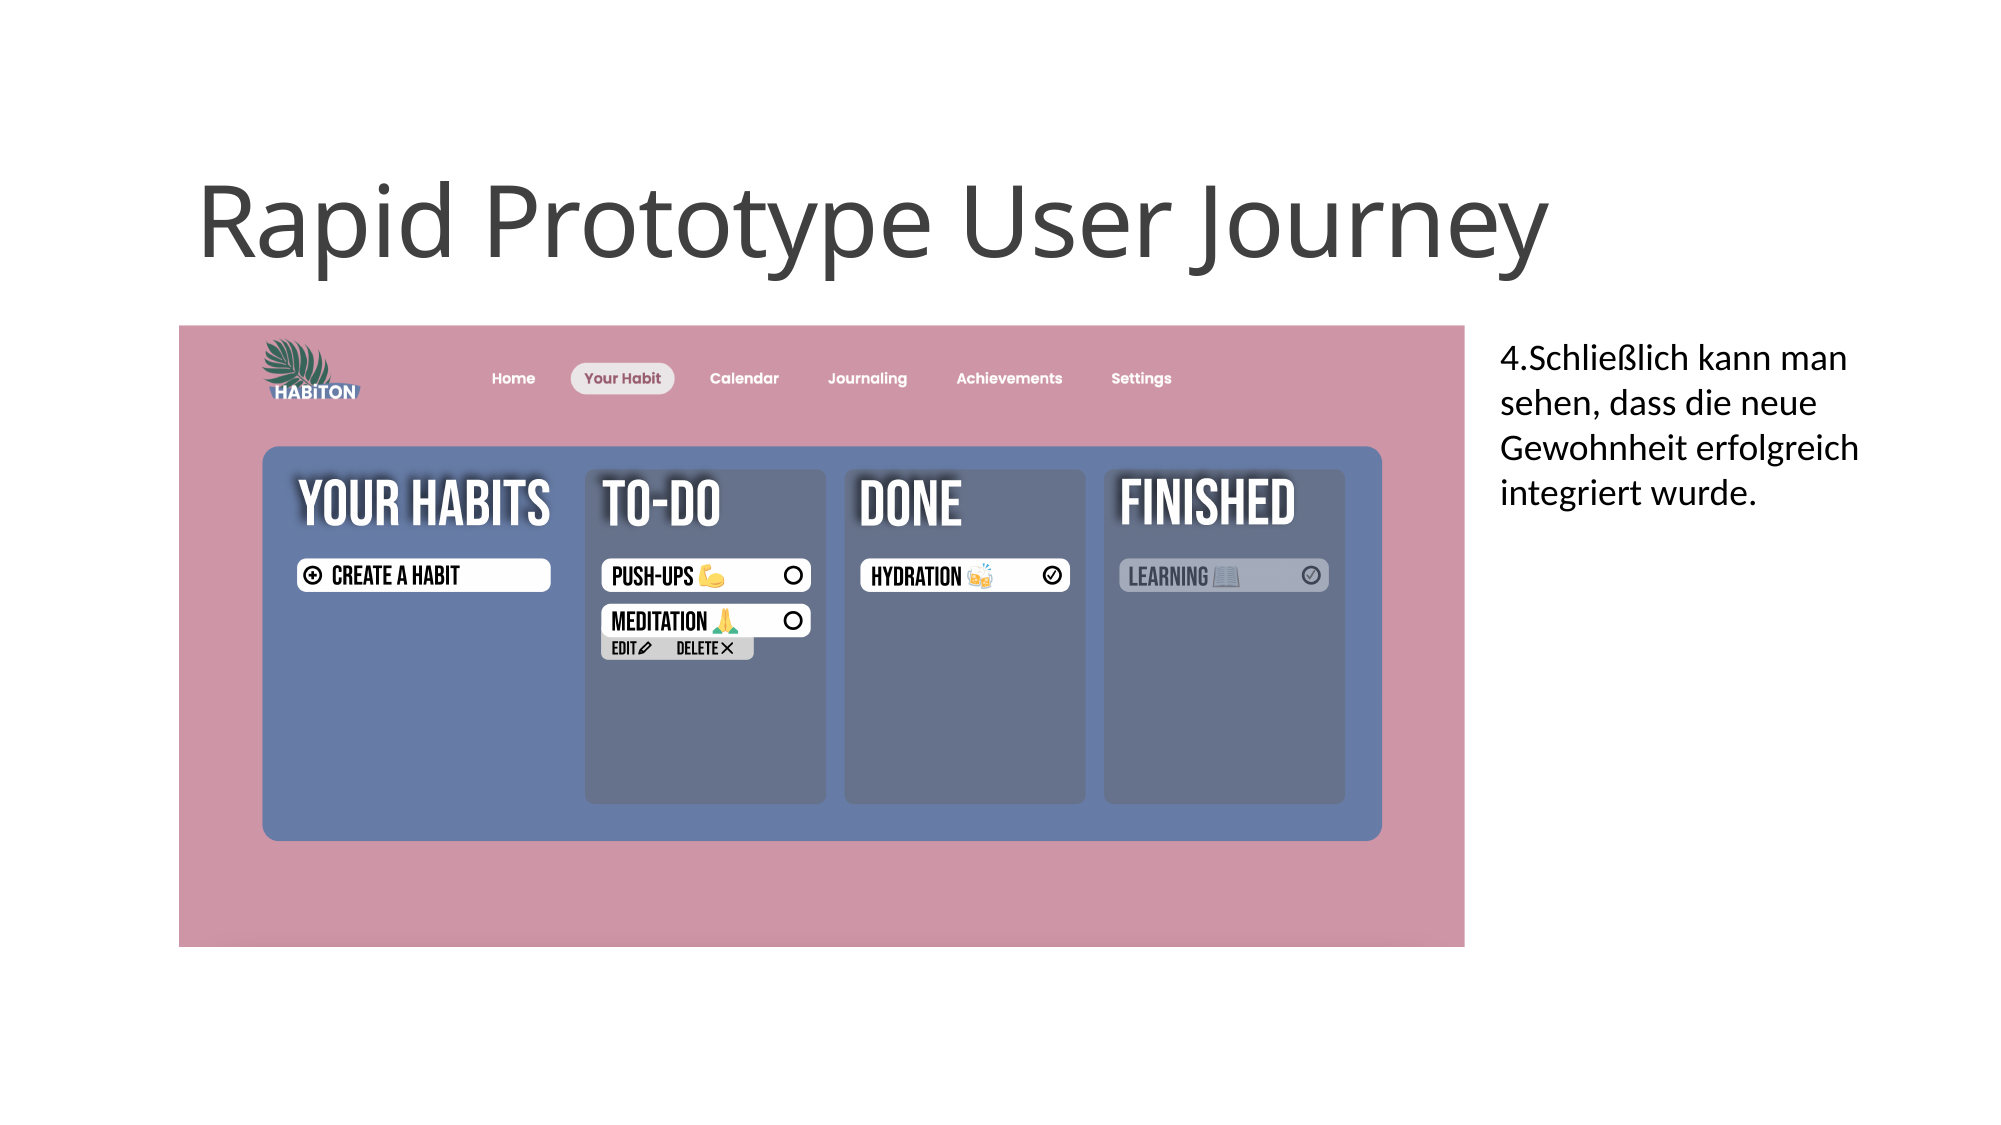

# Rapid Prototype User Journey
4.Schließlich kann man sehen, dass die neue Gewohnheit erfolgreich integriert wurde.